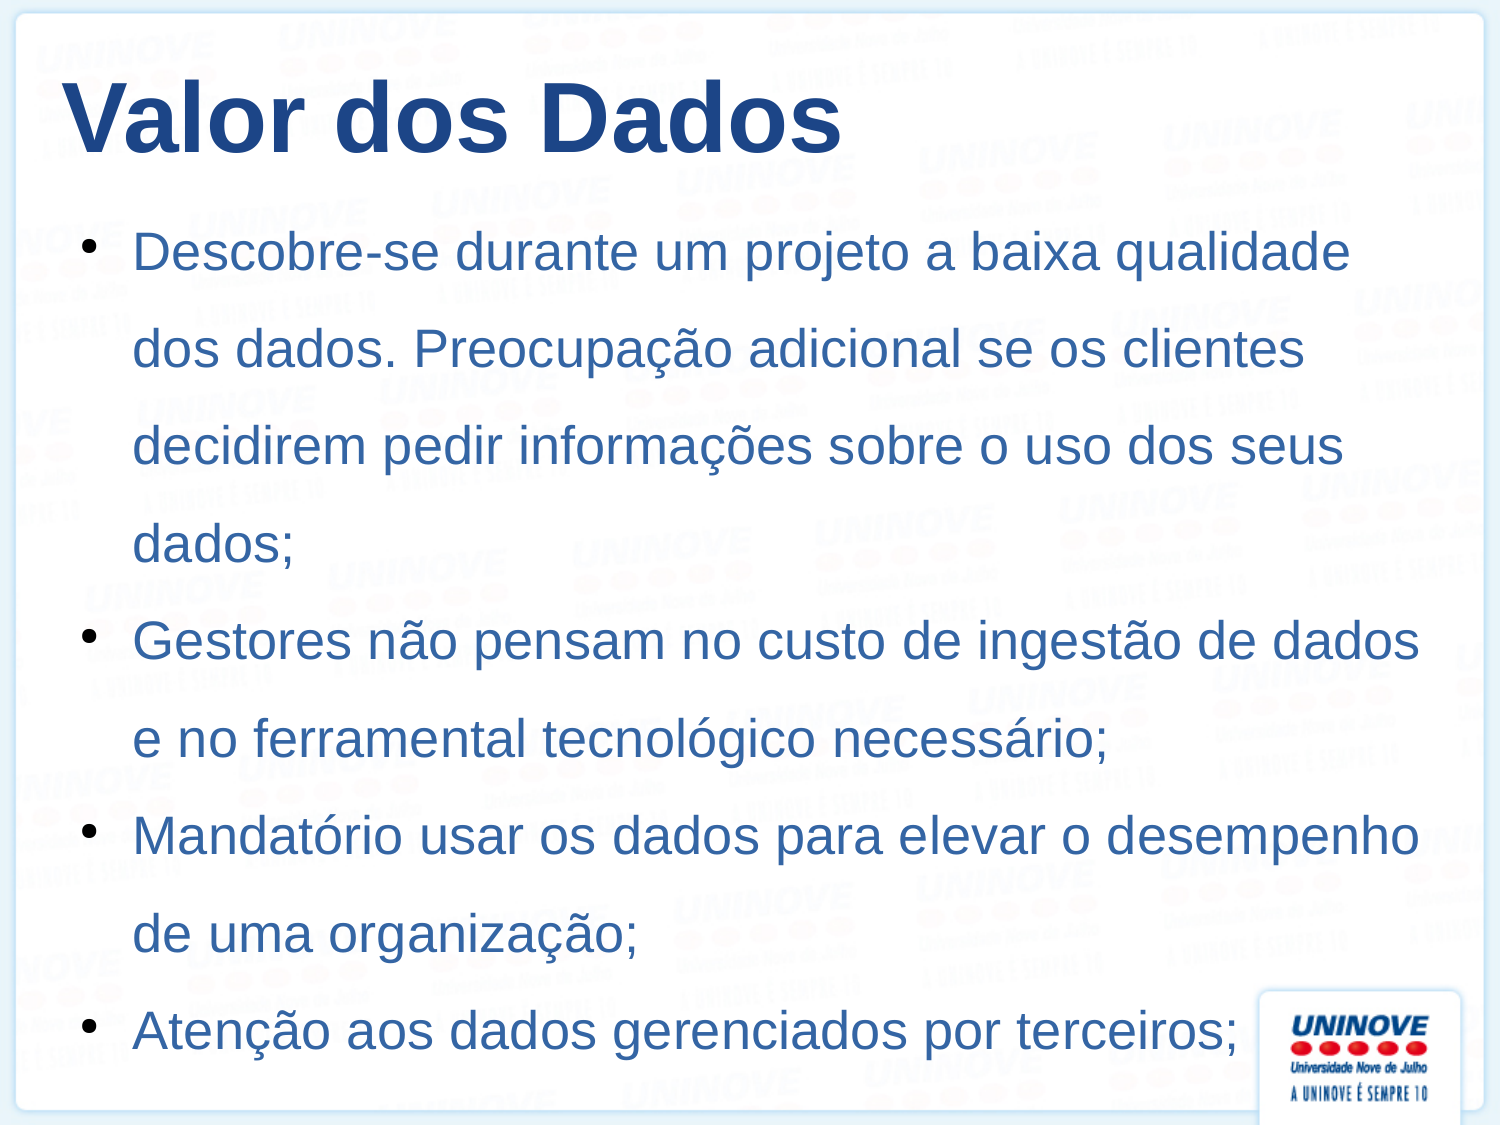

# Valor dos Dados
Descobre-se durante um projeto a baixa qualidade dos dados. Preocupação adicional se os clientes decidirem pedir informações sobre o uso dos seus dados;
Gestores não pensam no custo de ingestão de dados e no ferramental tecnológico necessário;
Mandatório usar os dados para elevar o desempenho de uma organização;
Atenção aos dados gerenciados por terceiros;